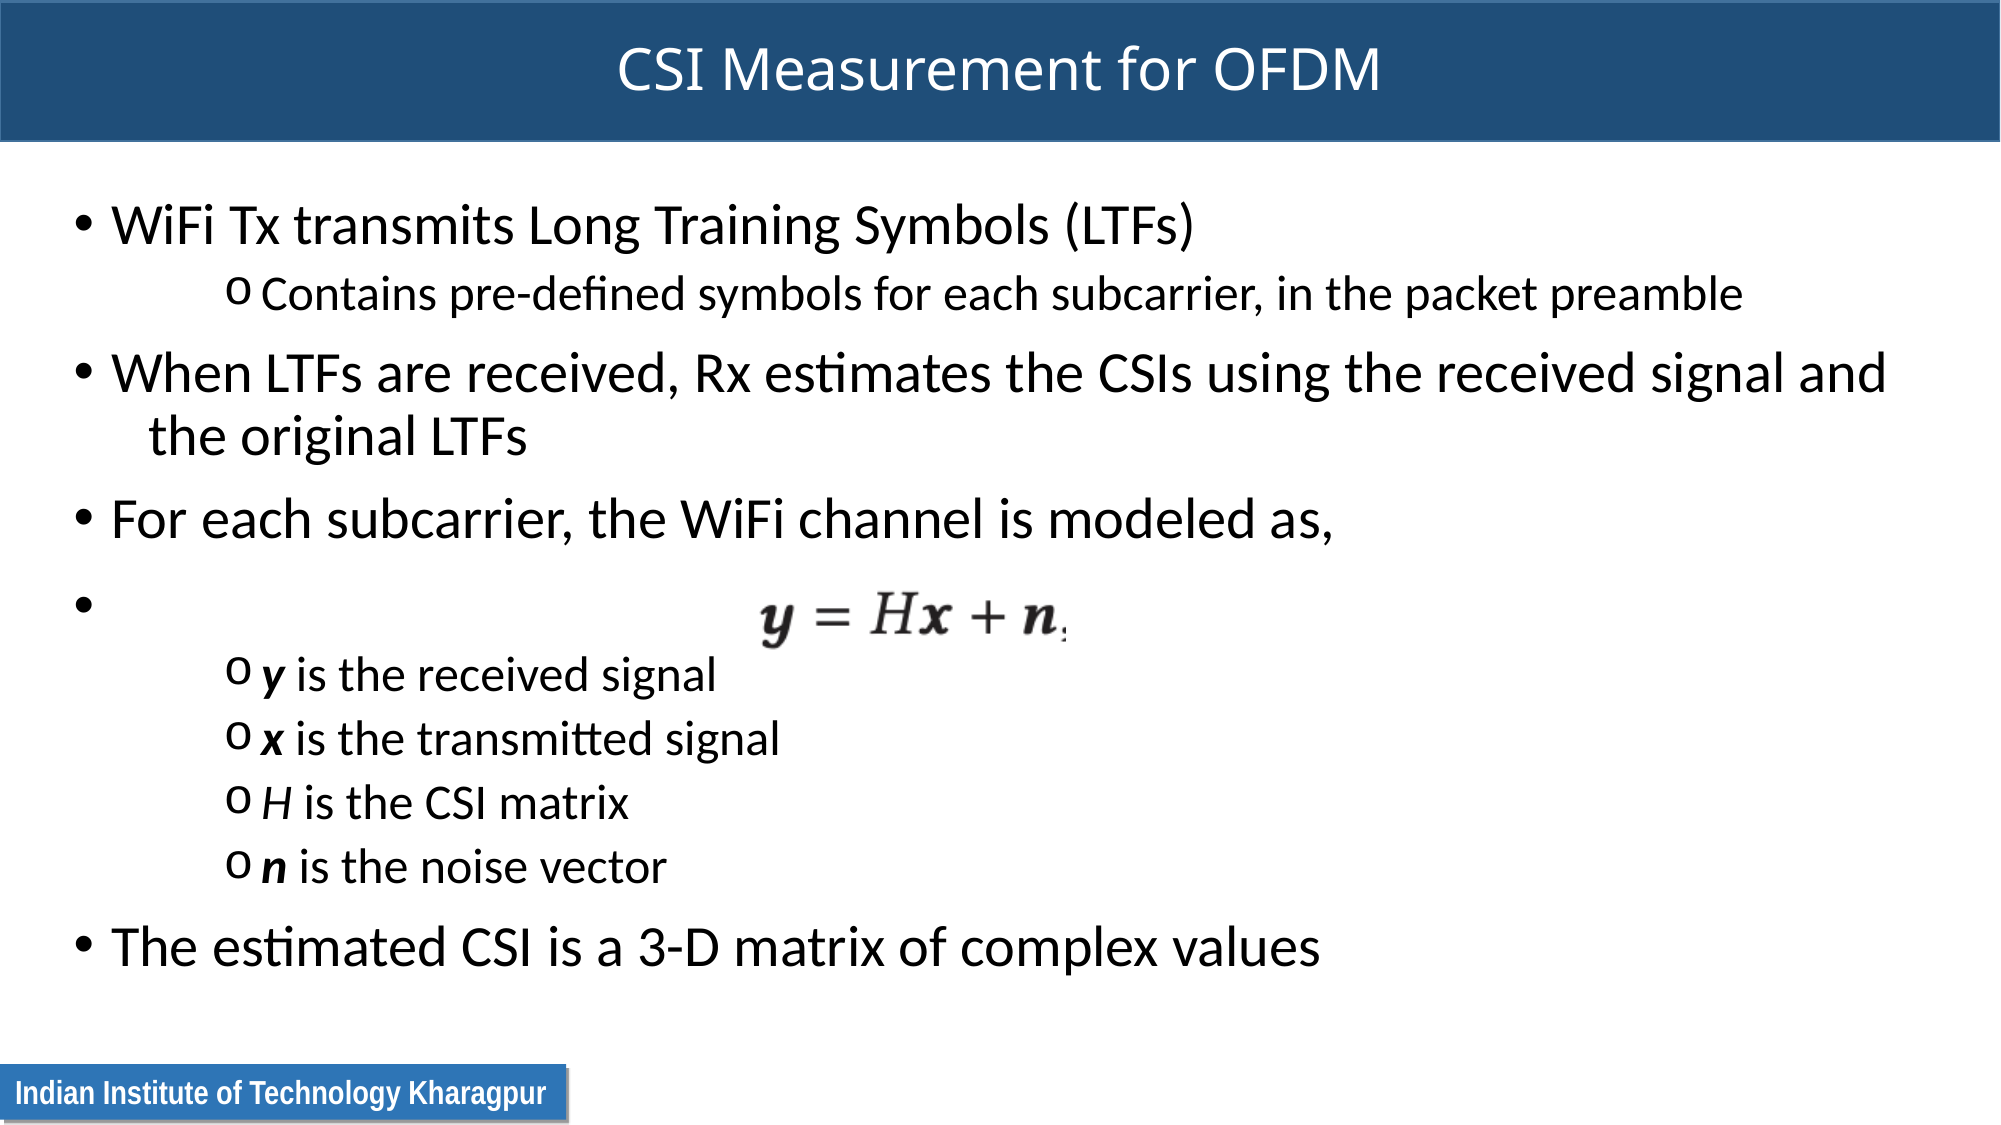

CSI Measurement for OFDM
# WiFi Tx transmits Long Training Symbols (LTFs)
Contains pre-defined symbols for each subcarrier, in the packet preamble
When LTFs are received, Rx estimates the CSIs using the received signal and the original LTFs
For each subcarrier, the WiFi channel is modeled as,
y is the received signal
x is the transmitted signal
H is the CSI matrix
n is the noise vector
The estimated CSI is a 3-D matrix of complex values